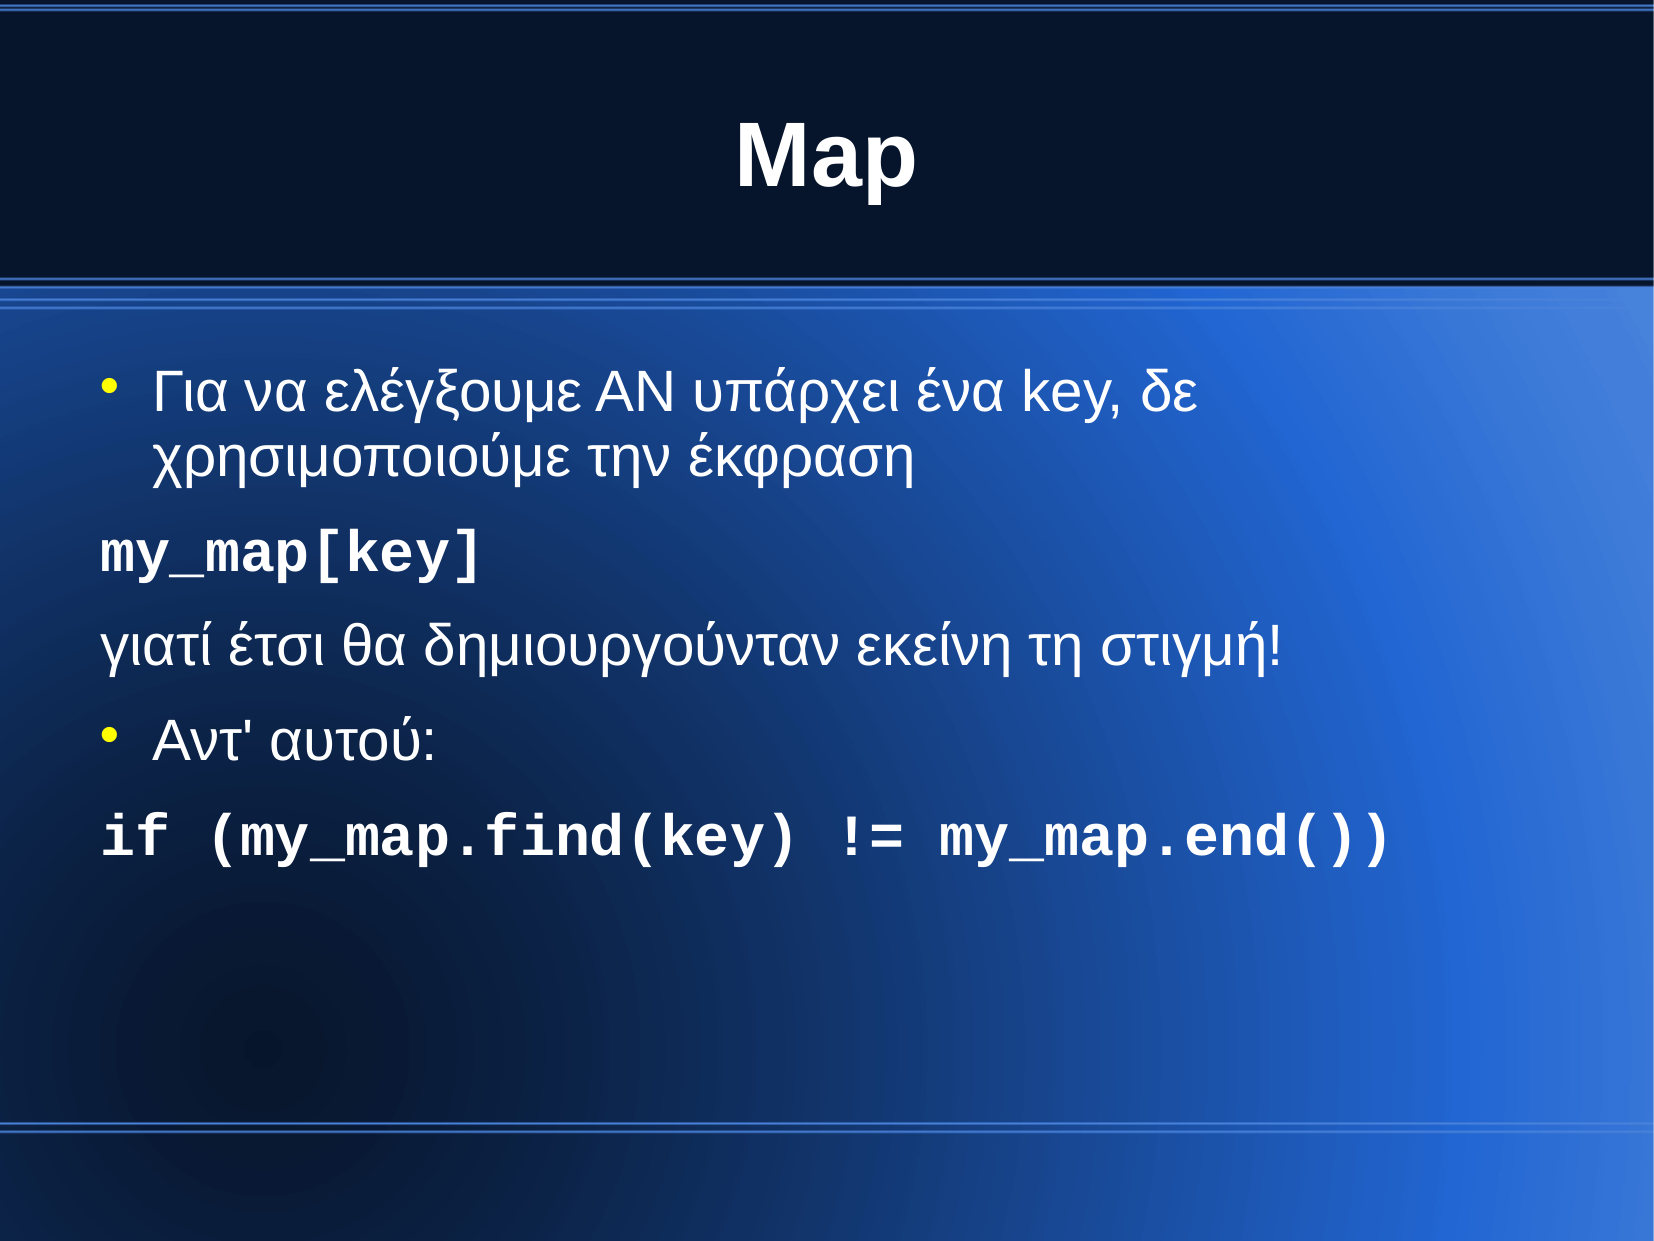

# Map
Για να ελέγξουμε ΑΝ υπάρχει ένα key, δε χρησιμοποιούμε την έκφραση
my_map[key]
γιατί έτσι θα δημιουργούνταν εκείνη τη στιγμή!
Αντ' αυτού:
if (my_map.find(key) != my_map.end())